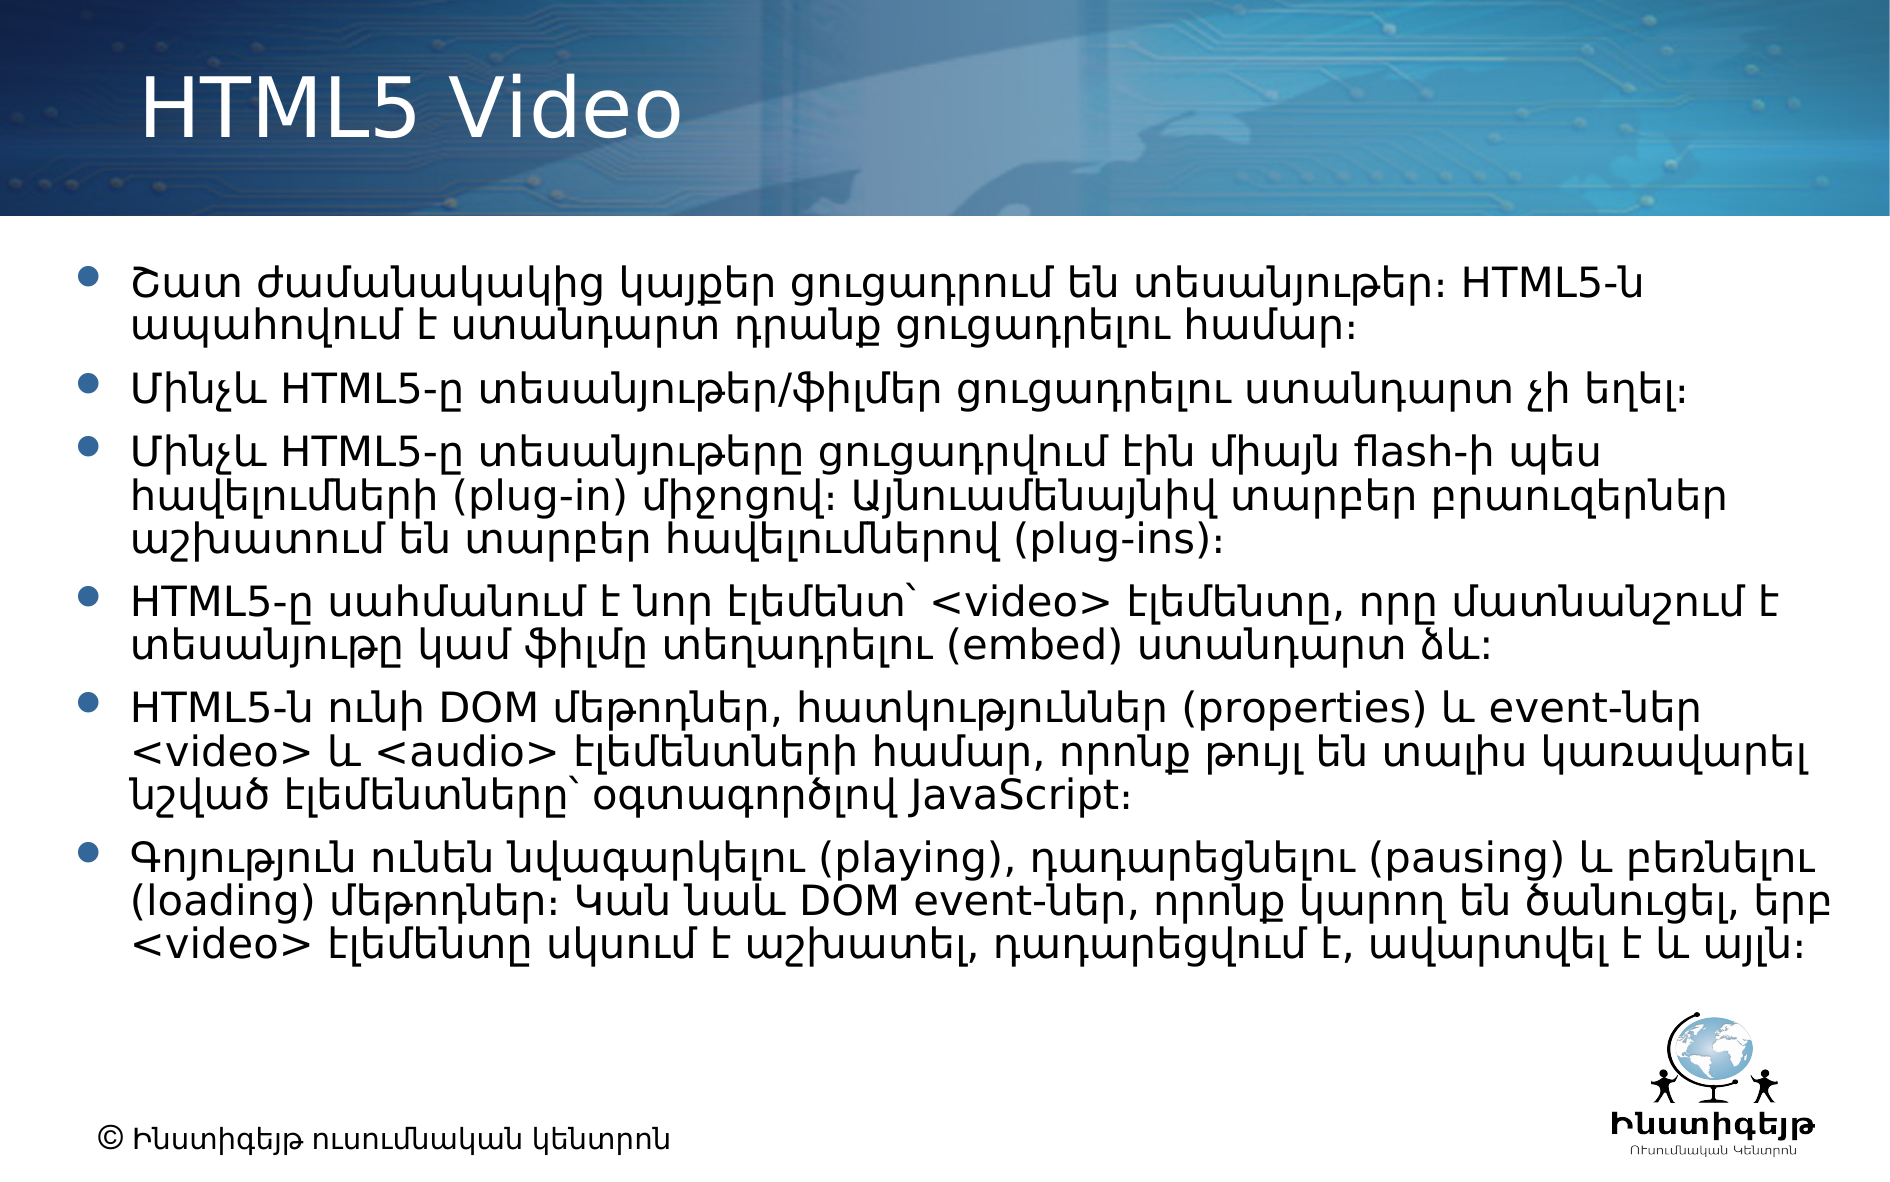

HTML5 Video
# Շատ ժամանակակից կայքեր ցուցադրում են տեսանյութեր։ HTML5-ն ապահովում է ստանդարտ դրանք ցուցադրելու համար։
Մինչև HTML5-ը տեսանյութեր/ֆիլմեր ցուցադրելու ստանդարտ չի եղել։
Մինչև HTML5-ը տեսանյութերը ցուցադրվում էին միայն flash-ի պես հավելումների (plug-in) միջոցով։ Այնուամենայնիվ տարբեր բրաուզերներ աշխատում են տարբեր հավելումներով (plug-ins)։
HTML5-ը սահմանում է նոր էլեմենտ՝ <video> էլեմենտը, որը մատնանշում է տեսանյութը կամ ֆիլմը տեղադրելու (embed) ստանդարտ ձև:
HTML5-ն ունի DOM մեթոդներ, հատկություններ (properties) և event-ներ <video> և <audio> էլեմենտների համար, որոնք թույլ են տալիս կառավարել նշված էլեմենտները՝ օգտագործլով JavaScript։
Գոյություն ունեն նվագարկելու (playing), դադարեցնելու (pausing) և բեռնելու (loading) մեթոդներ։ Կան նաև DOM event-ներ, որոնք կարող են ծանուցել, երբ <video> էլեմենտը սկսում է աշխատել, դադարեցվում է, ավարտվել է և այլն։